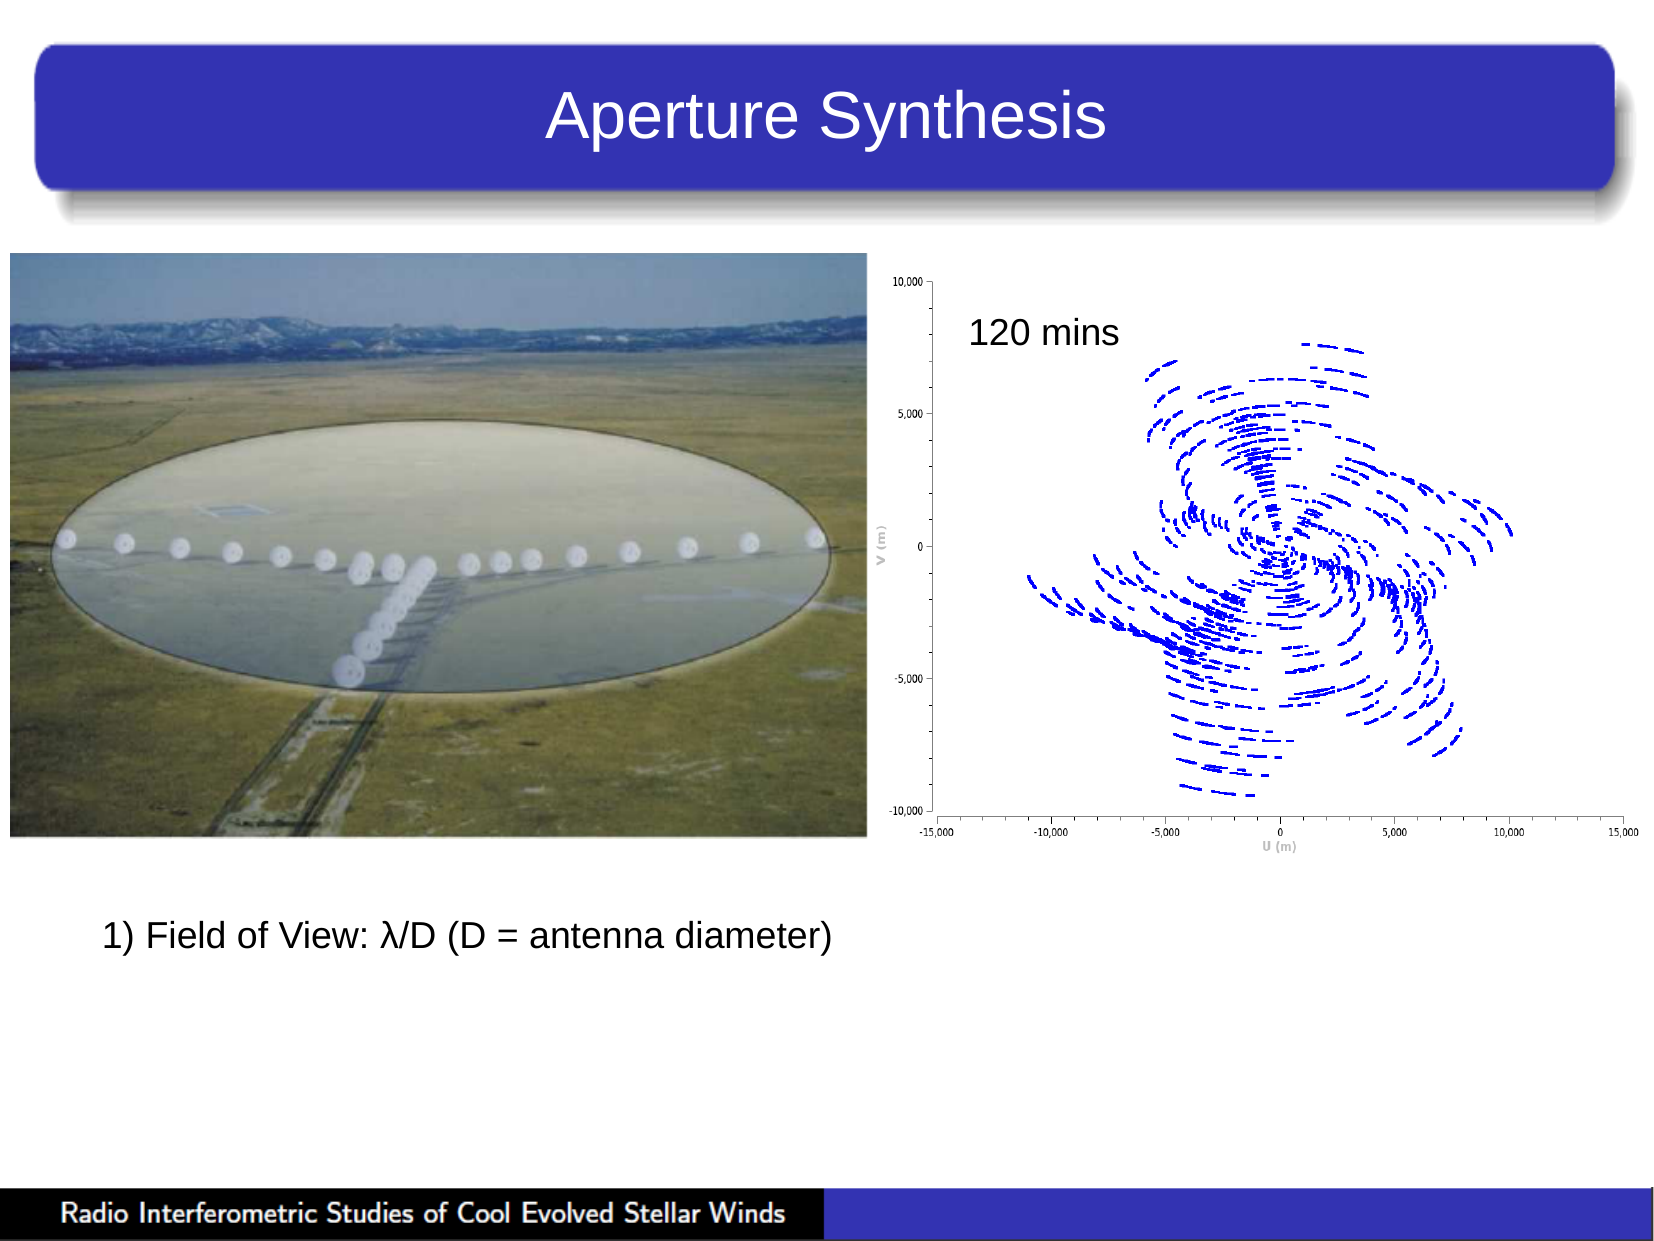

Aperture Synthesis
120 mins
1) Field of View: λ/D (D = antenna diameter)
Credit: NRAO/AUI